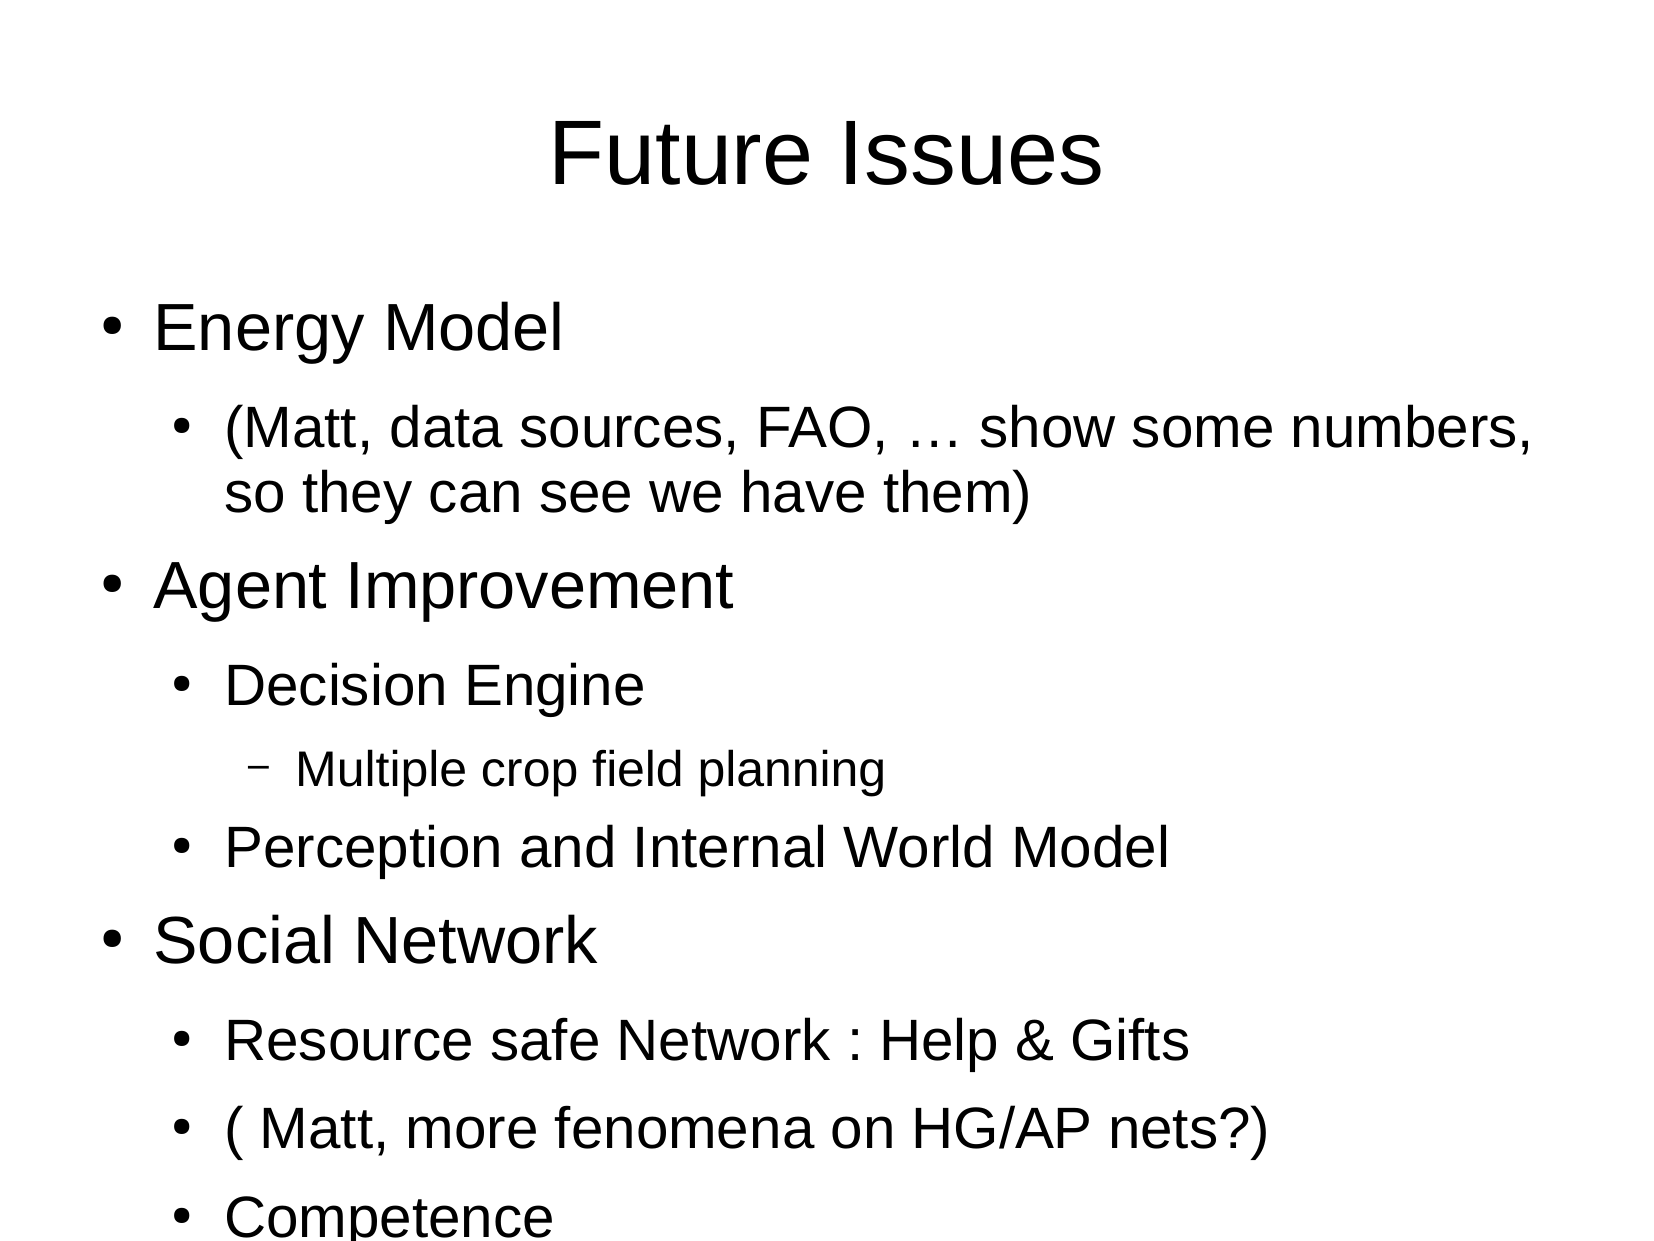

# Future Issues
Energy Model
(Matt, data sources, FAO, … show some numbers, so they can see we have them)
Agent Improvement
Decision Engine
Multiple crop field planning
Perception and Internal World Model
Social Network
Resource safe Network : Help & Gifts
( Matt, more fenomena on HG/AP nets?)
Competence